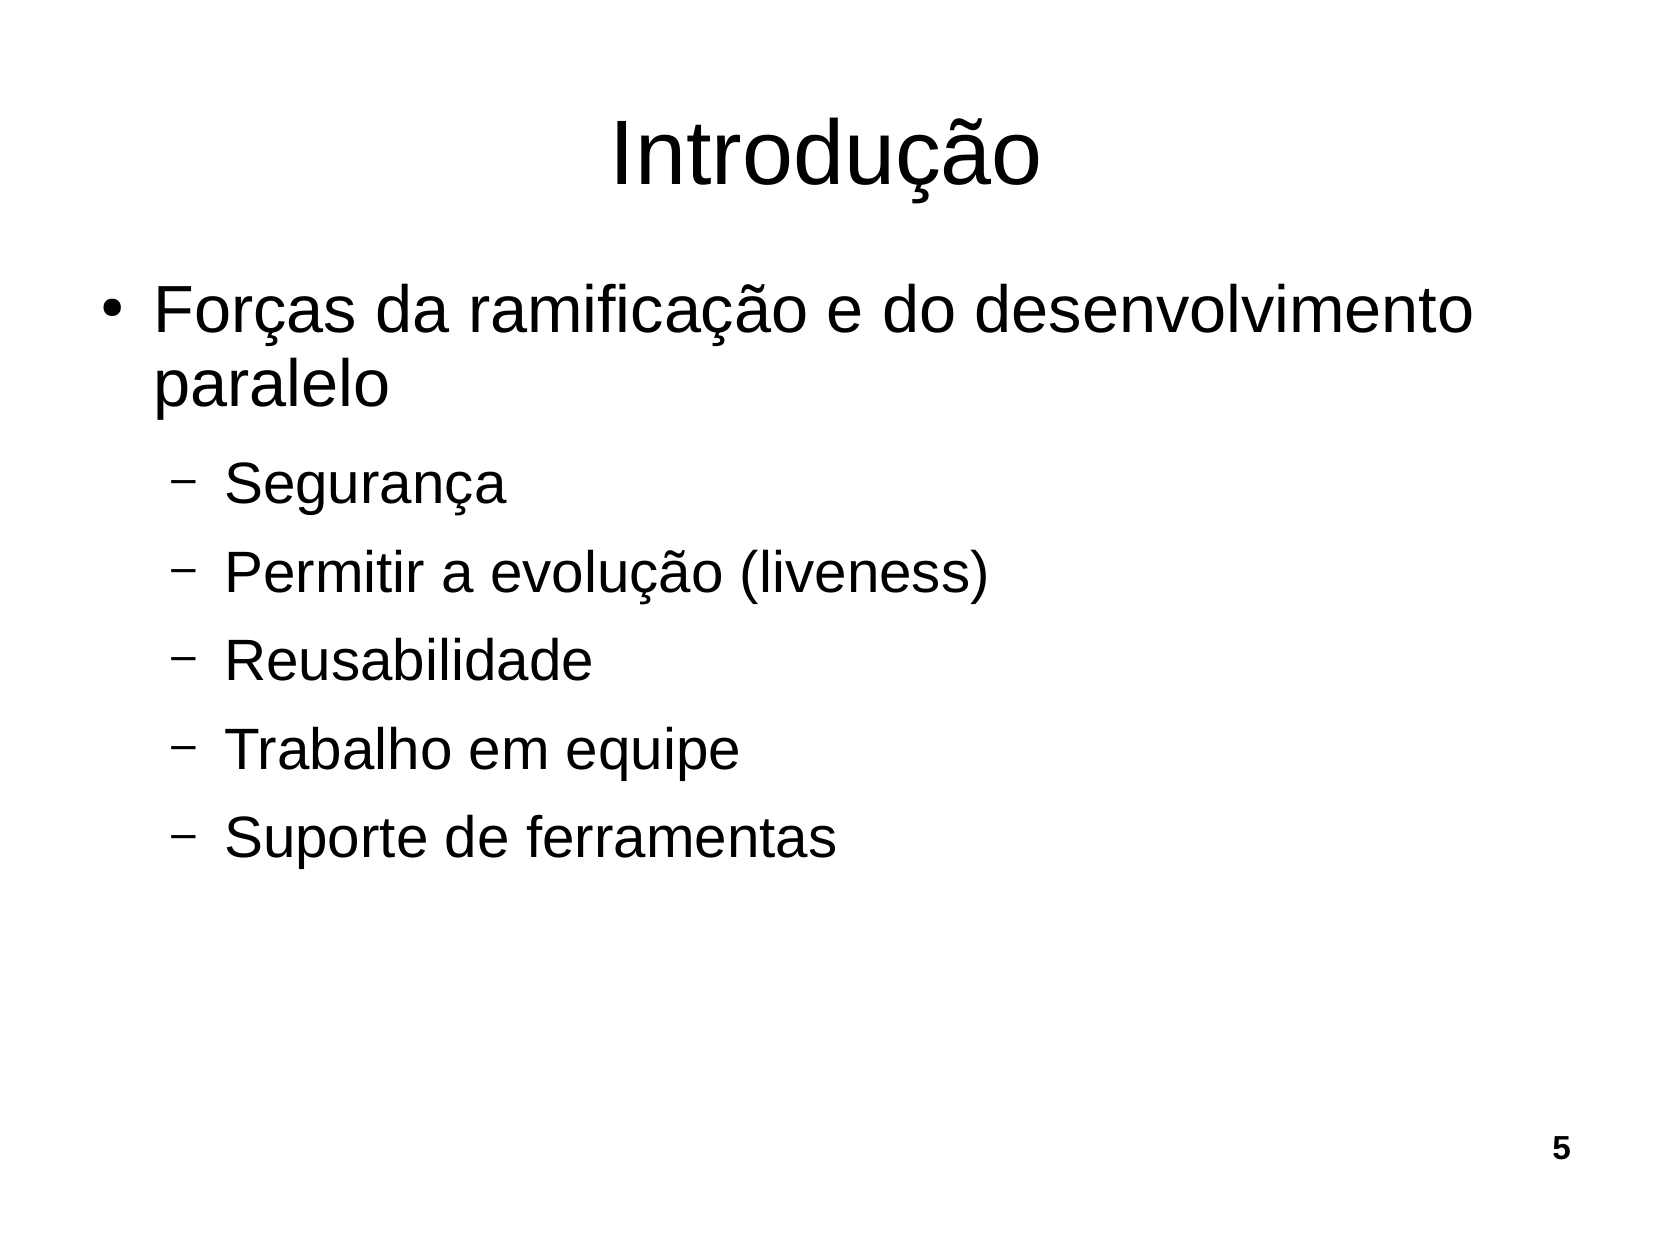

# Introdução
Forças da ramificação e do desenvolvimento paralelo
Segurança
Permitir a evolução (liveness)
Reusabilidade
Trabalho em equipe
Suporte de ferramentas
5